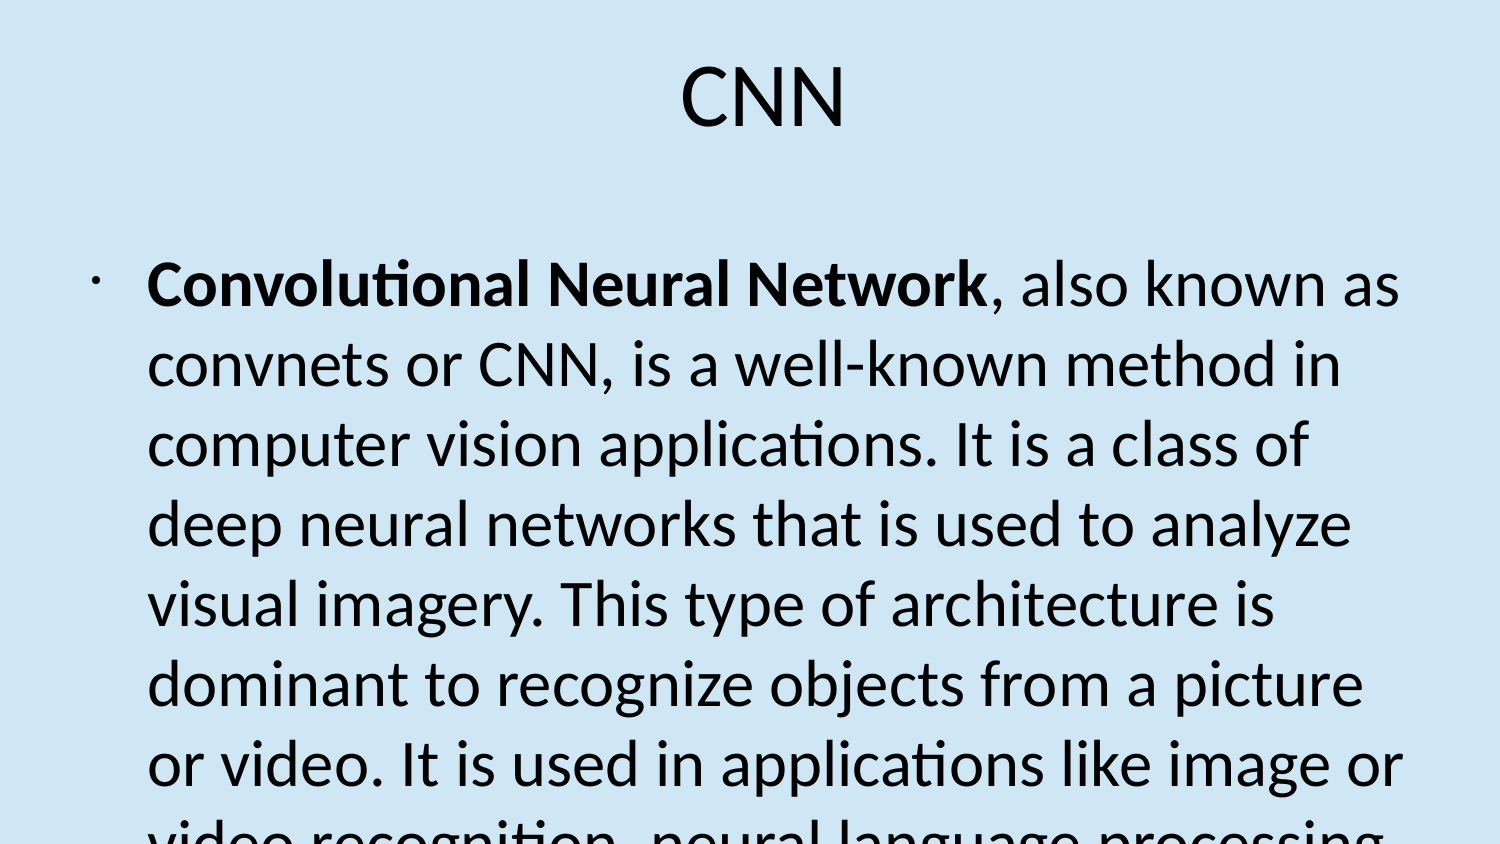

# CNN
Convolutional Neural Network, also known as convnets or CNN, is a well-known method in computer vision applications. It is a class of deep neural networks that is used to analyze visual imagery. This type of architecture is dominant to recognize objects from a picture or video. It is used in applications like image or video recognition, neural language processing, etc.